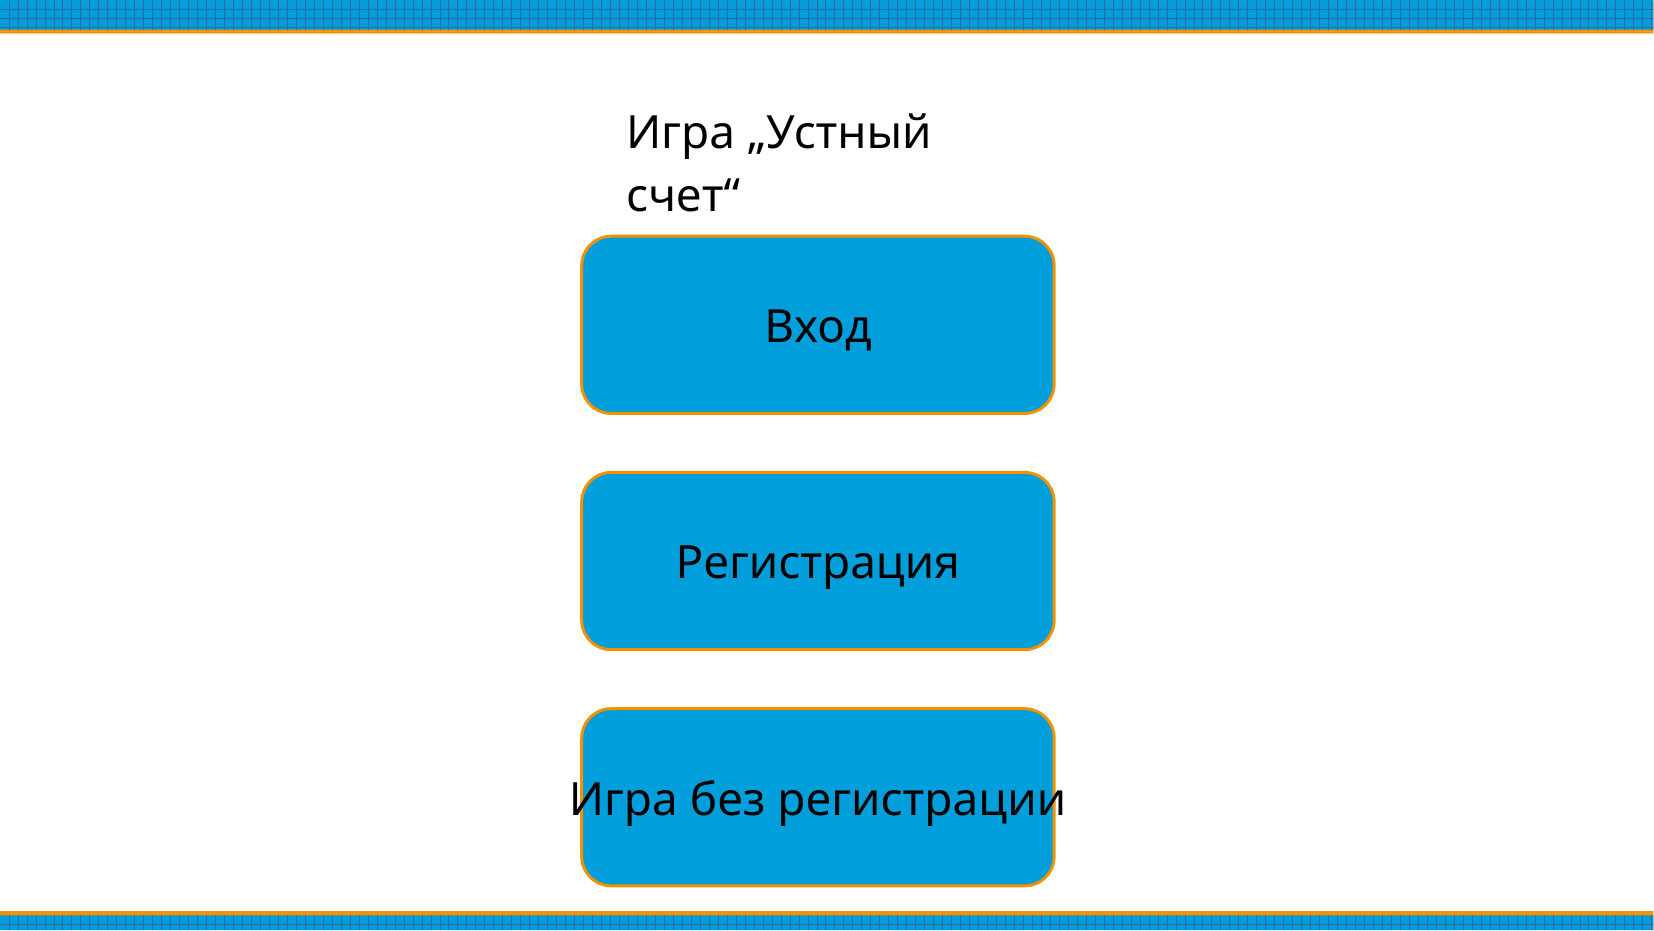

Игра „Устный счет“
Вход
Регистрация
Игра без регистрации